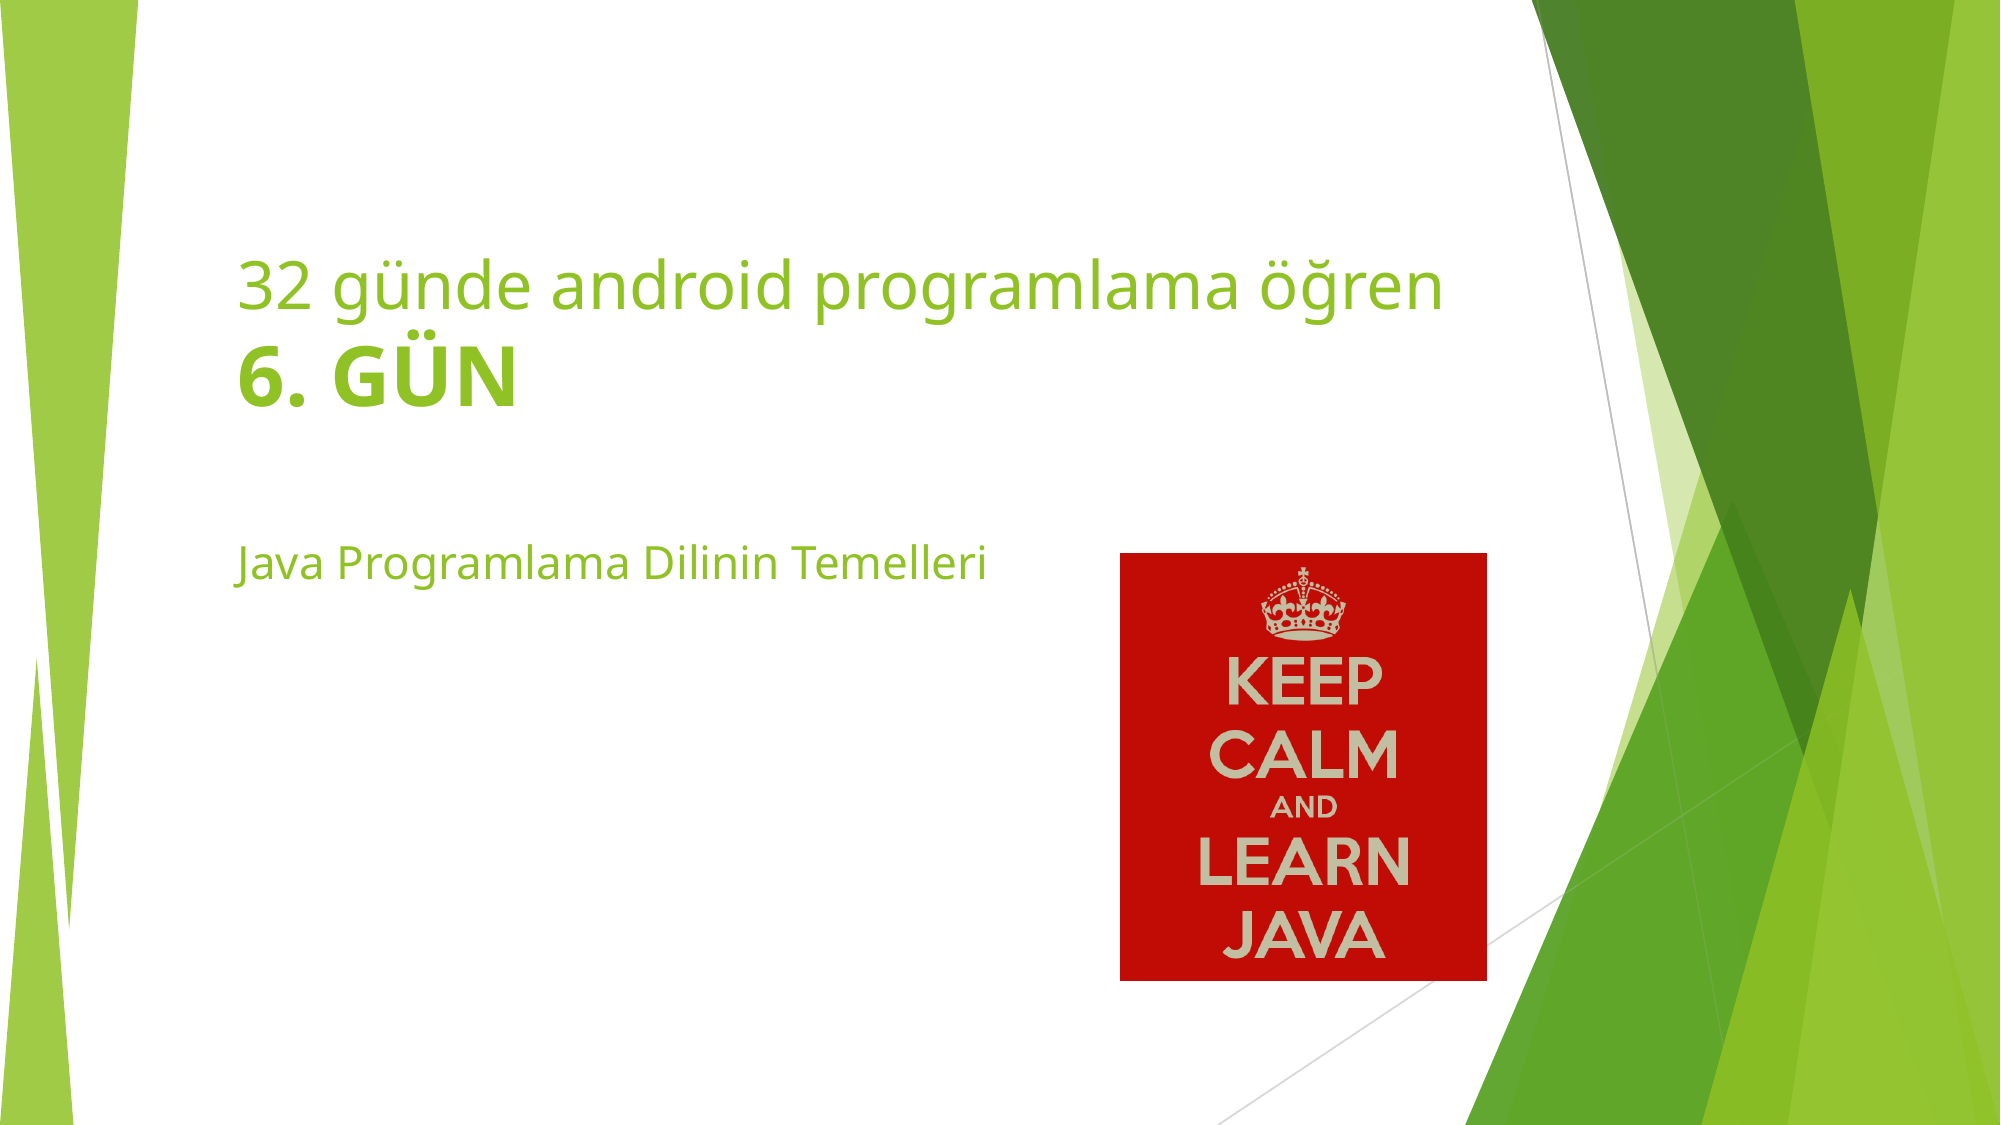

# 32 günde android programlama öğren 6. GÜN
Java Programlama Dilinin Temelleri